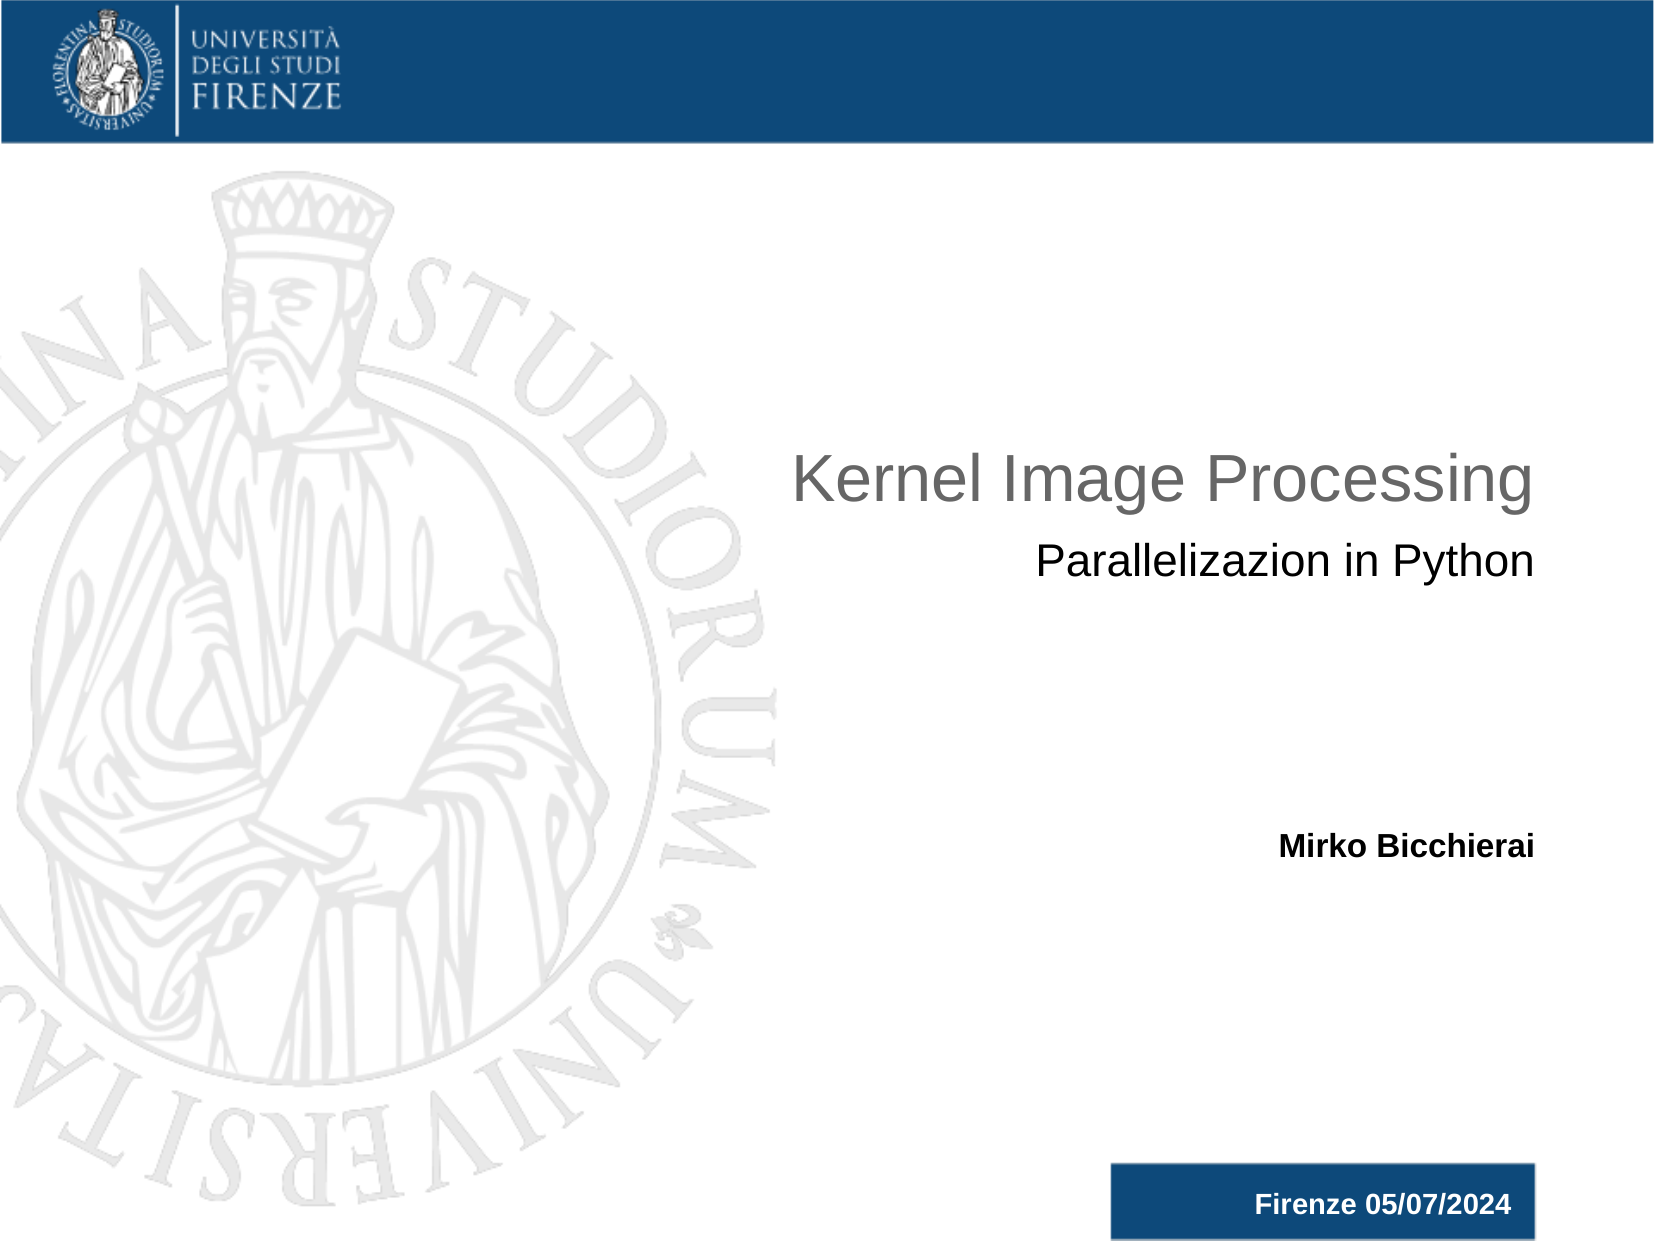

# Kernel Image Processing
Parallelizazion in Python
Mirko Bicchierai
Firenze 05/07/2024